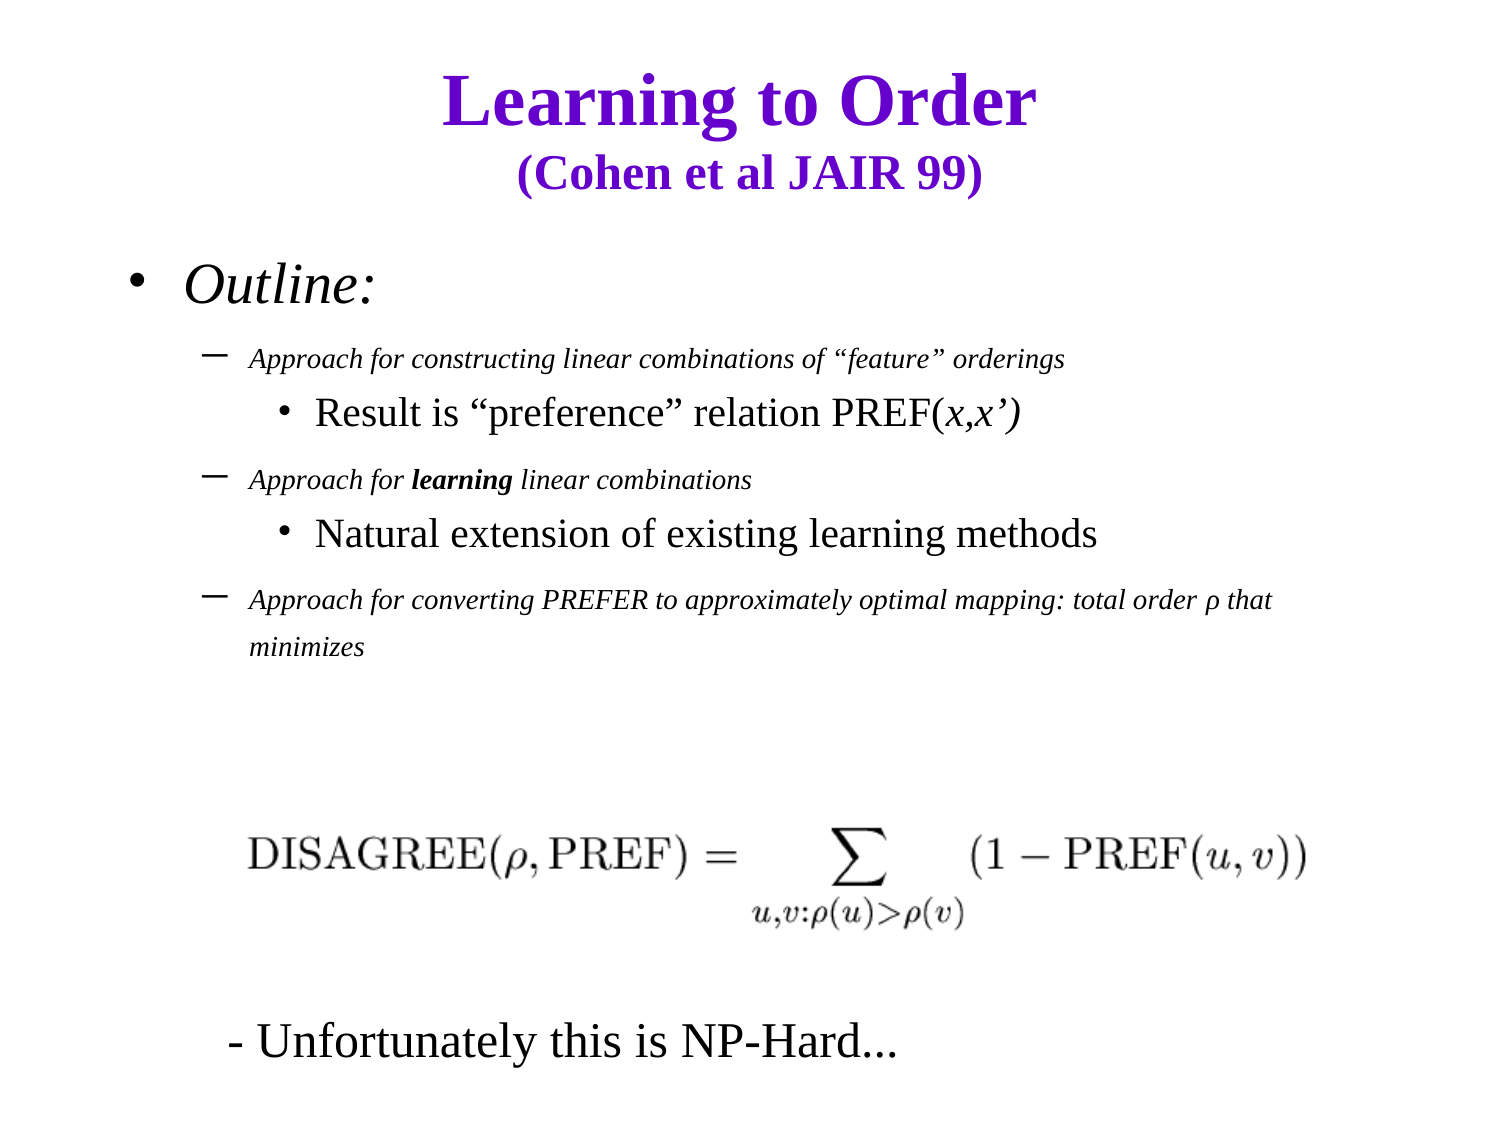

# Learning to Order (Cohen et al JAIR 99)
Outline:
Approach for constructing linear combinations of “feature” orderings
Result is “preference” relation PREF(x,x’)
Approach for learning linear combinations
Natural extension of existing learning methods
Approach for converting PREFER to approximately optimal mapping: total order ρ that minimizes
- Unfortunately this is NP-Hard...